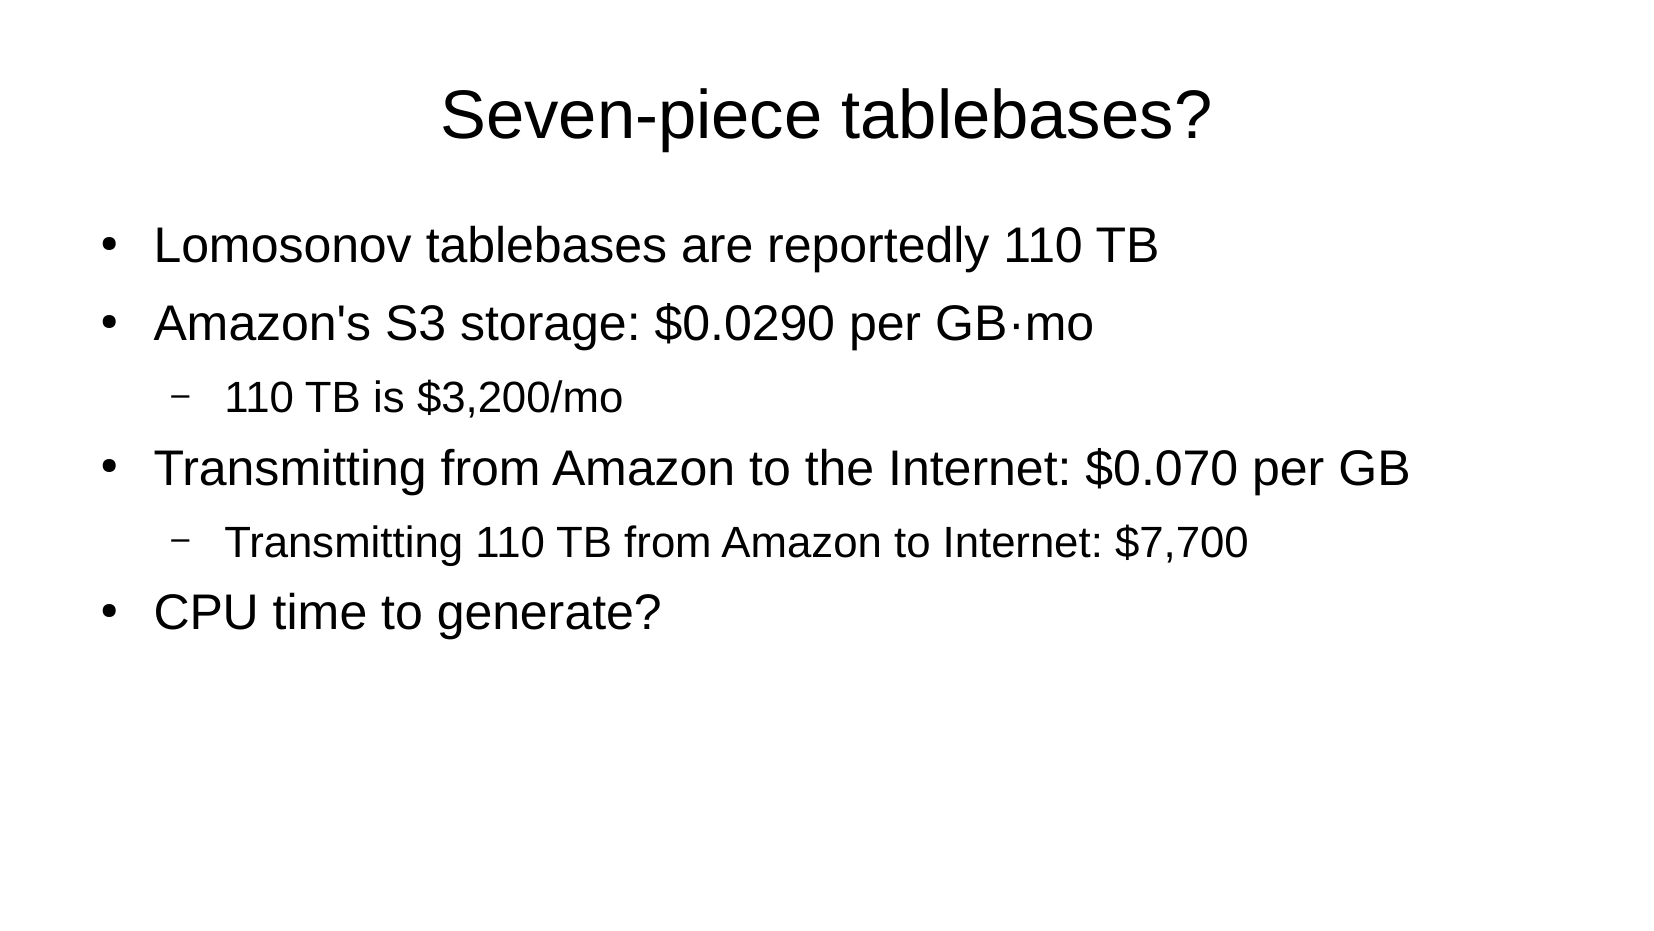

# Seven-piece tablebases?
Lomosonov tablebases are reportedly 110 TB
Amazon's S3 storage: $0.0290 per GB·mo
110 TB is $3,200/mo
Transmitting from Amazon to the Internet: $0.070 per GB
Transmitting 110 TB from Amazon to Internet: $7,700
CPU time to generate?